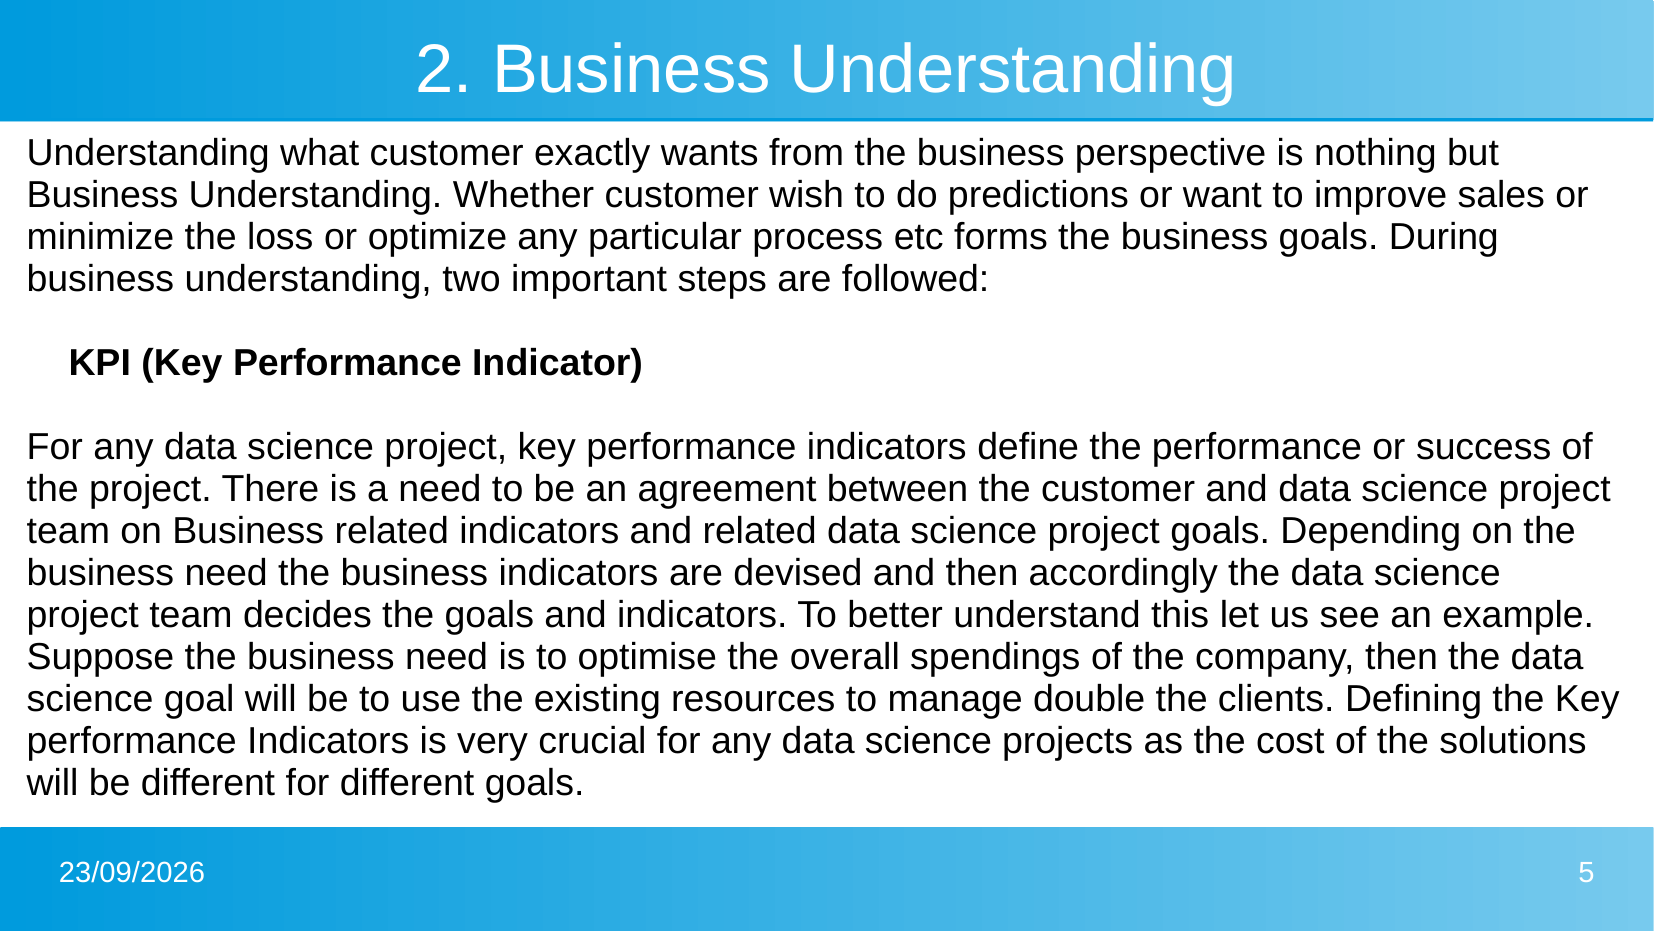

# 2. Business Understanding
Understanding what customer exactly wants from the business perspective is nothing but Business Understanding. Whether customer wish to do predictions or want to improve sales or minimize the loss or optimize any particular process etc forms the business goals. During business understanding, two important steps are followed:
 KPI (Key Performance Indicator)
For any data science project, key performance indicators define the performance or success of the project. There is a need to be an agreement between the customer and data science project team on Business related indicators and related data science project goals. Depending on the business need the business indicators are devised and then accordingly the data science project team decides the goals and indicators. To better understand this let us see an example. Suppose the business need is to optimise the overall spendings of the company, then the data science goal will be to use the existing resources to manage double the clients. Defining the Key performance Indicators is very crucial for any data science projects as the cost of the solutions will be different for different goals.
5